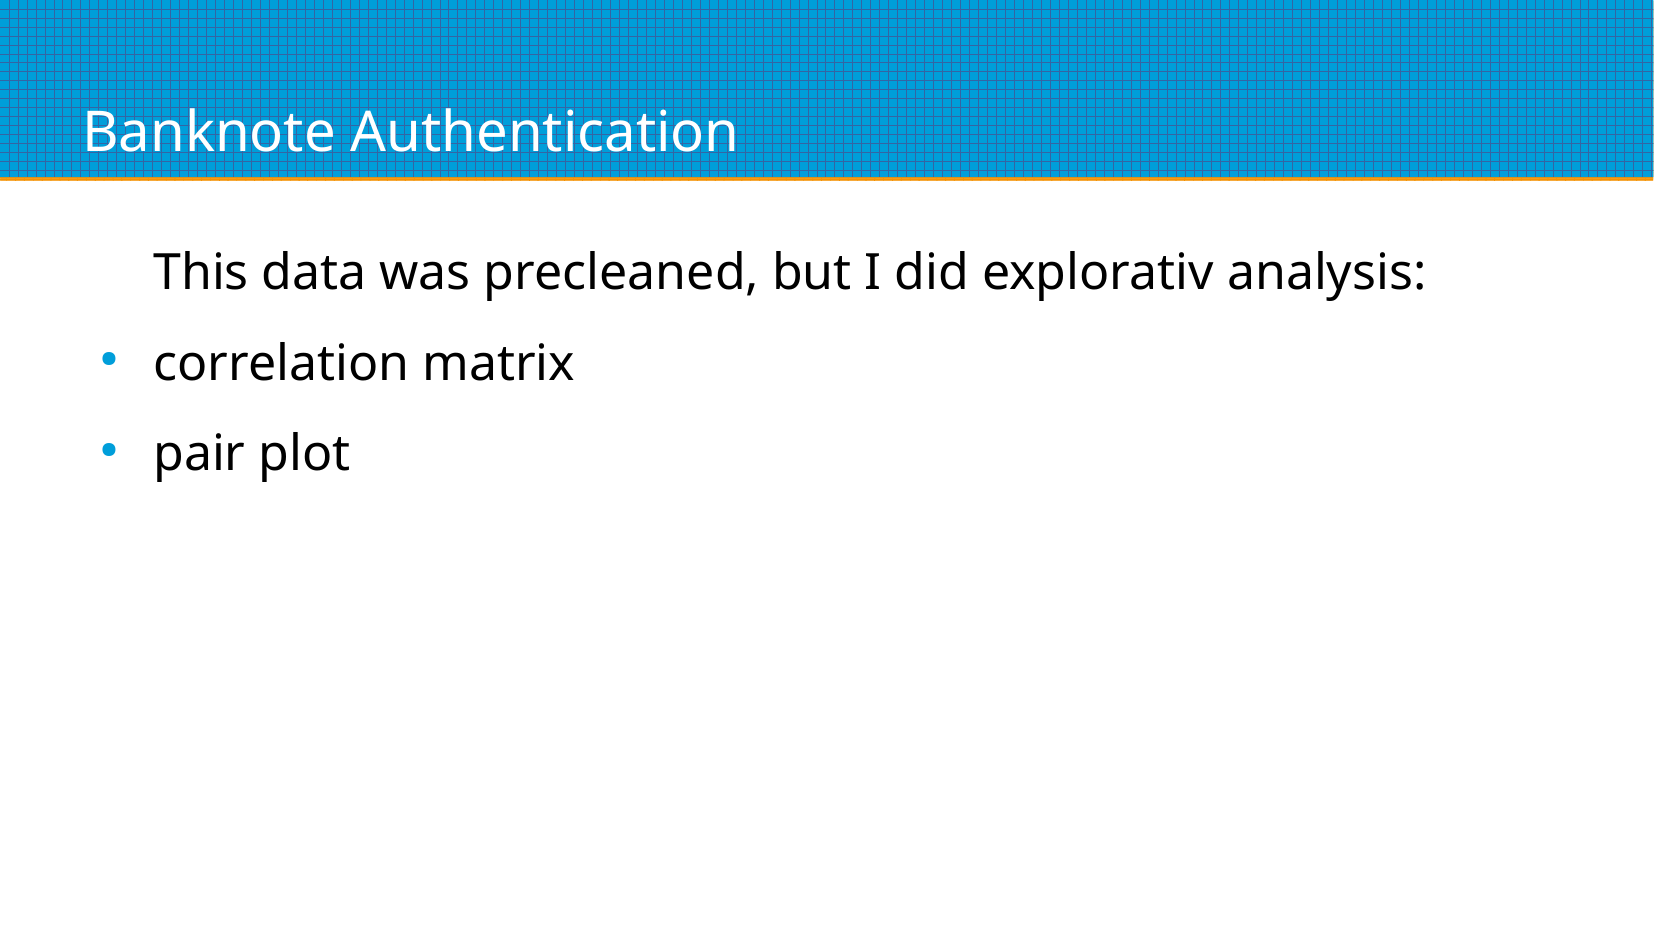

# Banknote Authentication
This data was precleaned, but I did explorativ analysis:
correlation matrix
pair plot